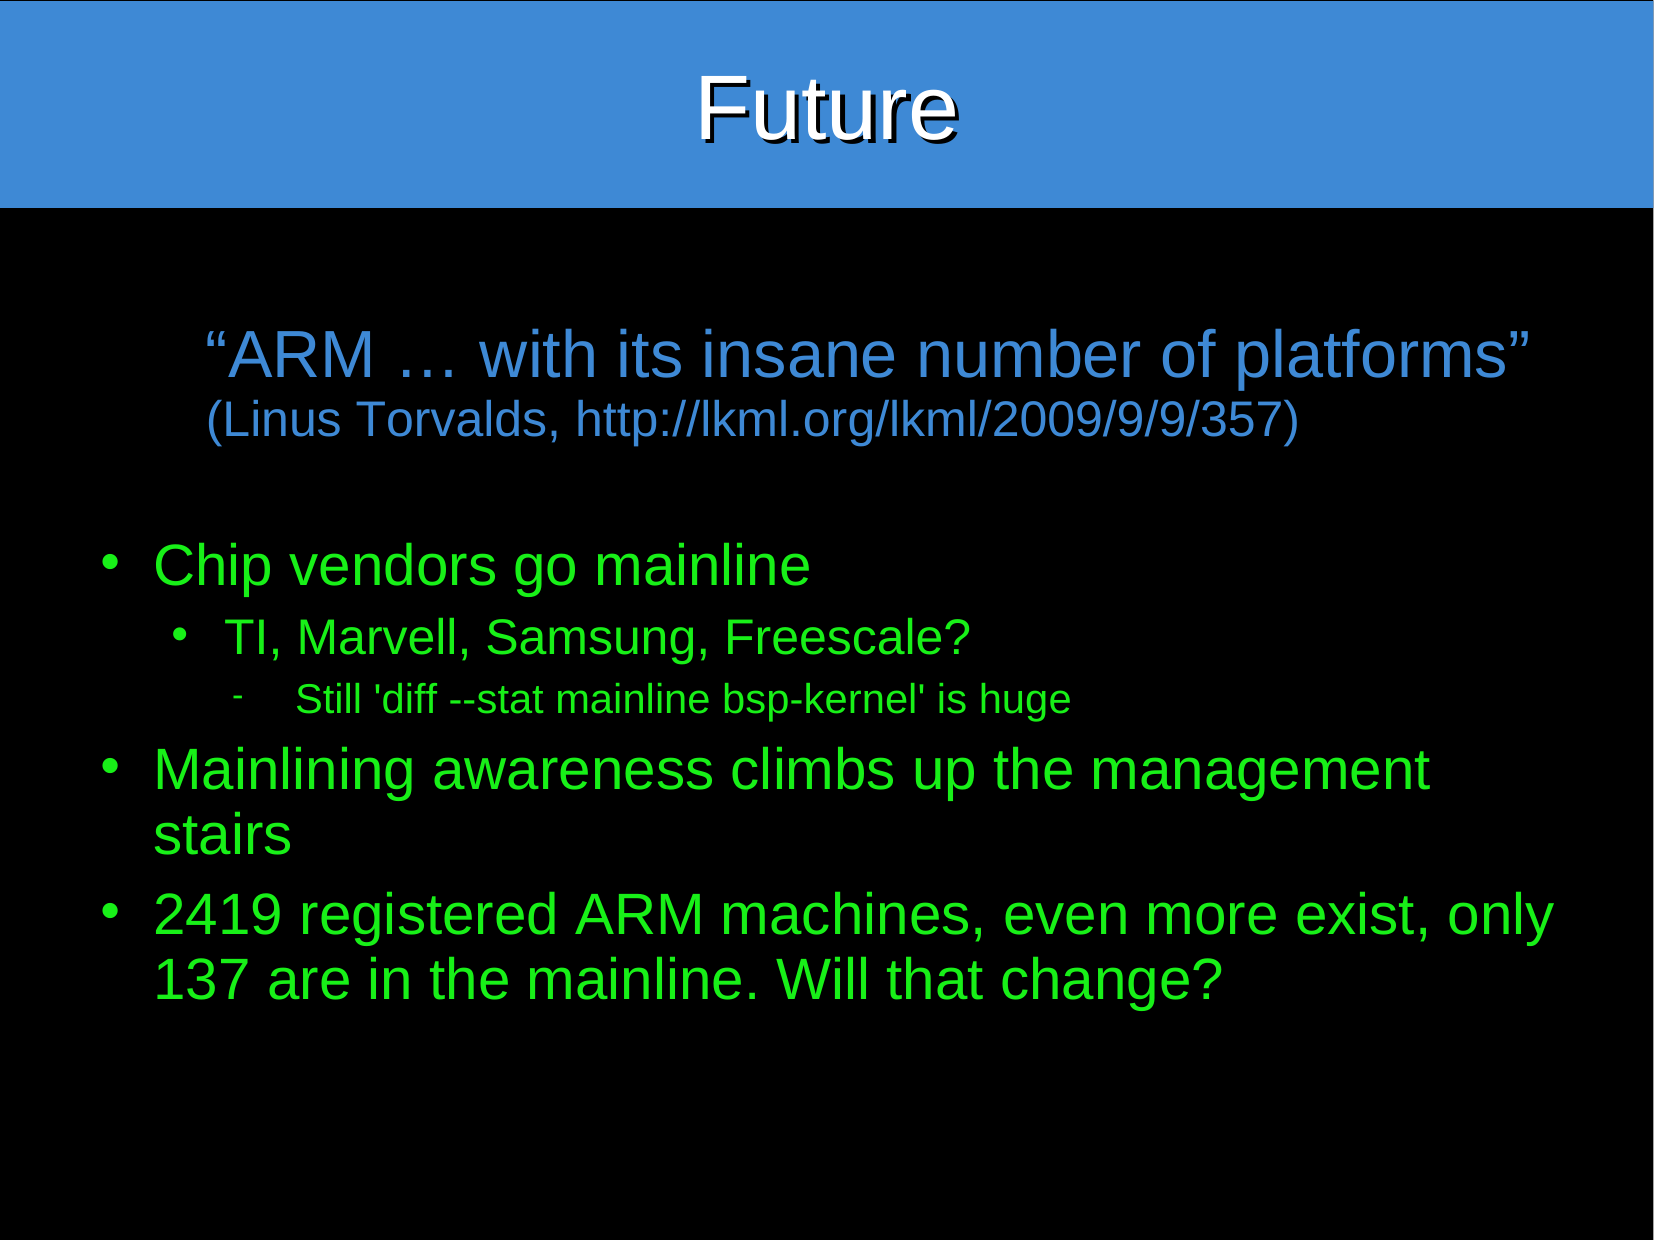

# Future
“ARM … with its insane number of platforms”
(Linus Torvalds, http://lkml.org/lkml/2009/9/9/357)
Chip vendors go mainline
TI, Marvell, Samsung, Freescale?
Still 'diff --stat mainline bsp-kernel' is huge
Mainlining awareness climbs up the management stairs
2419 registered ARM machines, even more exist, only 137 are in the mainline. Will that change?